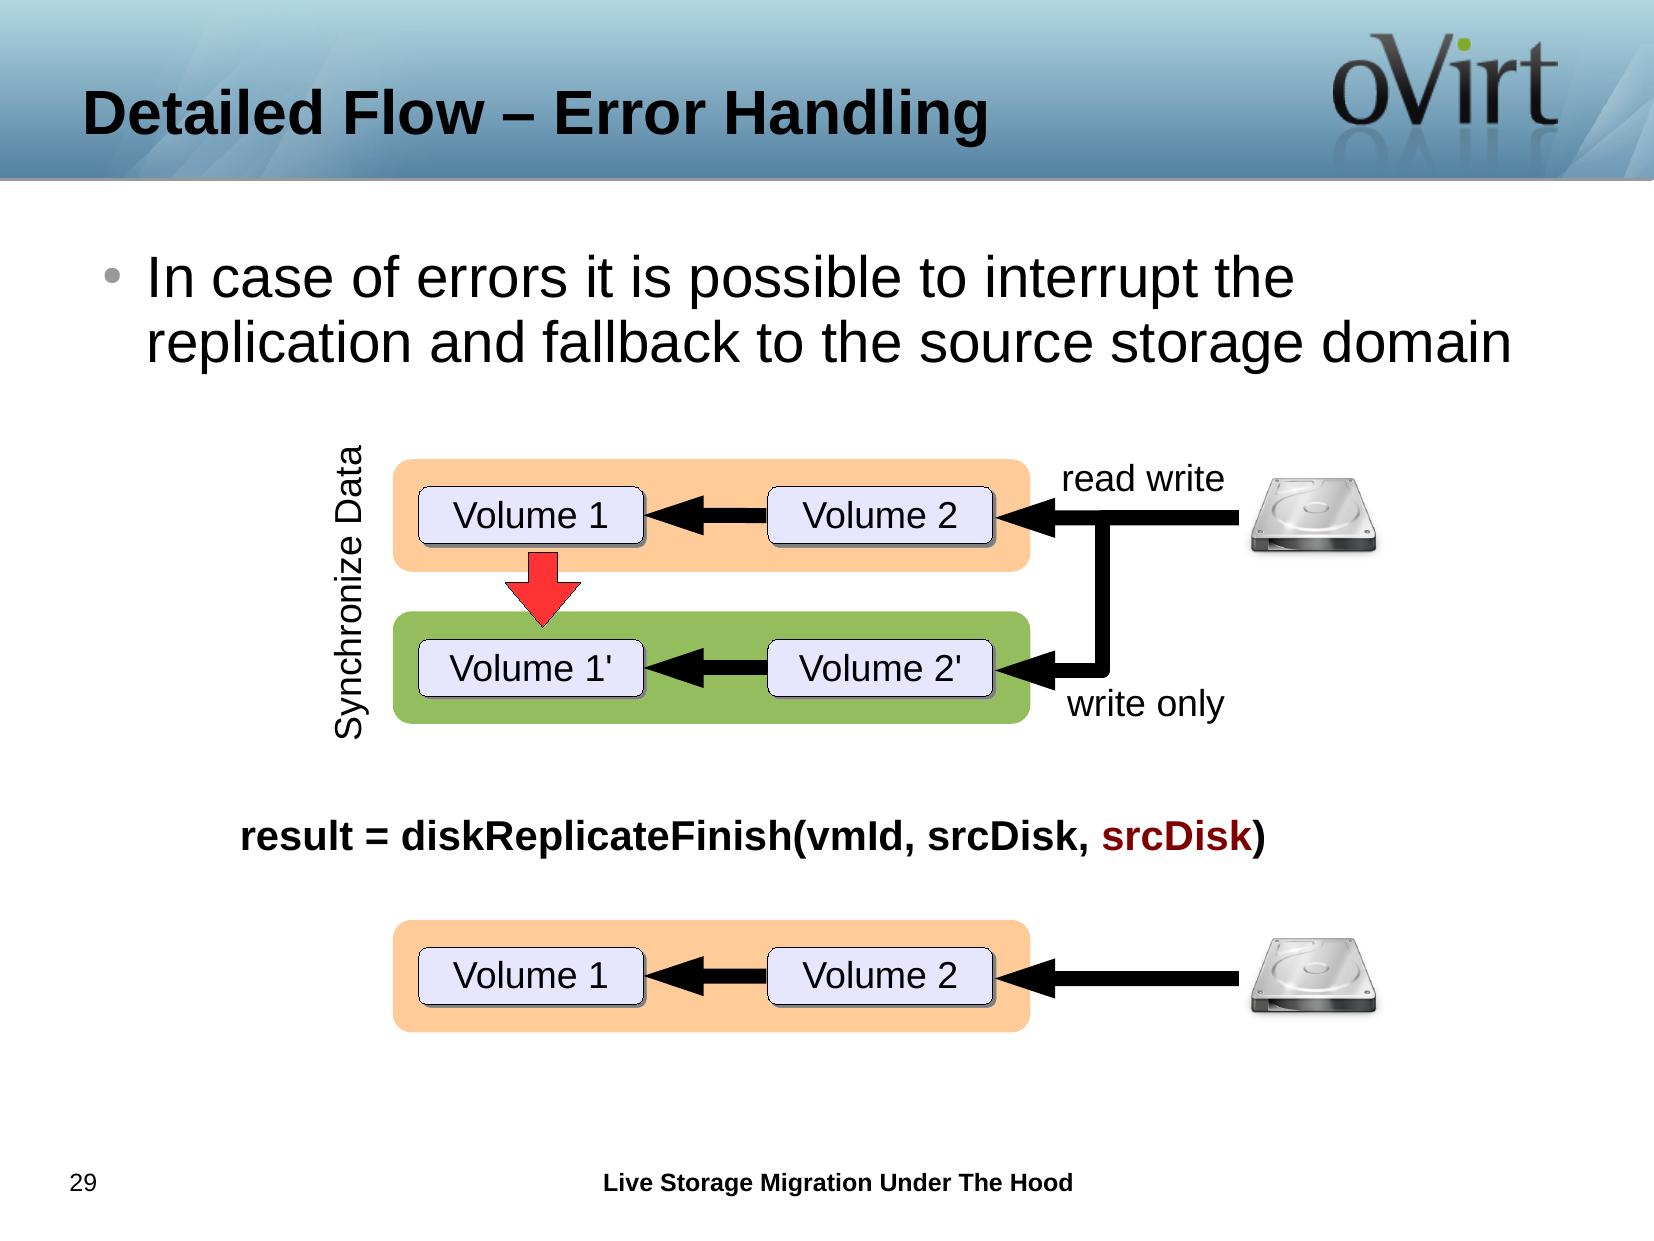

# Detailed Flow – Error Handling
In case of errors it is possible to interrupt the replication and fallback to the source storage domain
read write
Volume 1
Volume 2
Synchronize Data
Volume 1'
Volume 2'
write only
result = diskReplicateFinish(vmId, srcDisk, srcDisk)
Volume 1
Volume 2